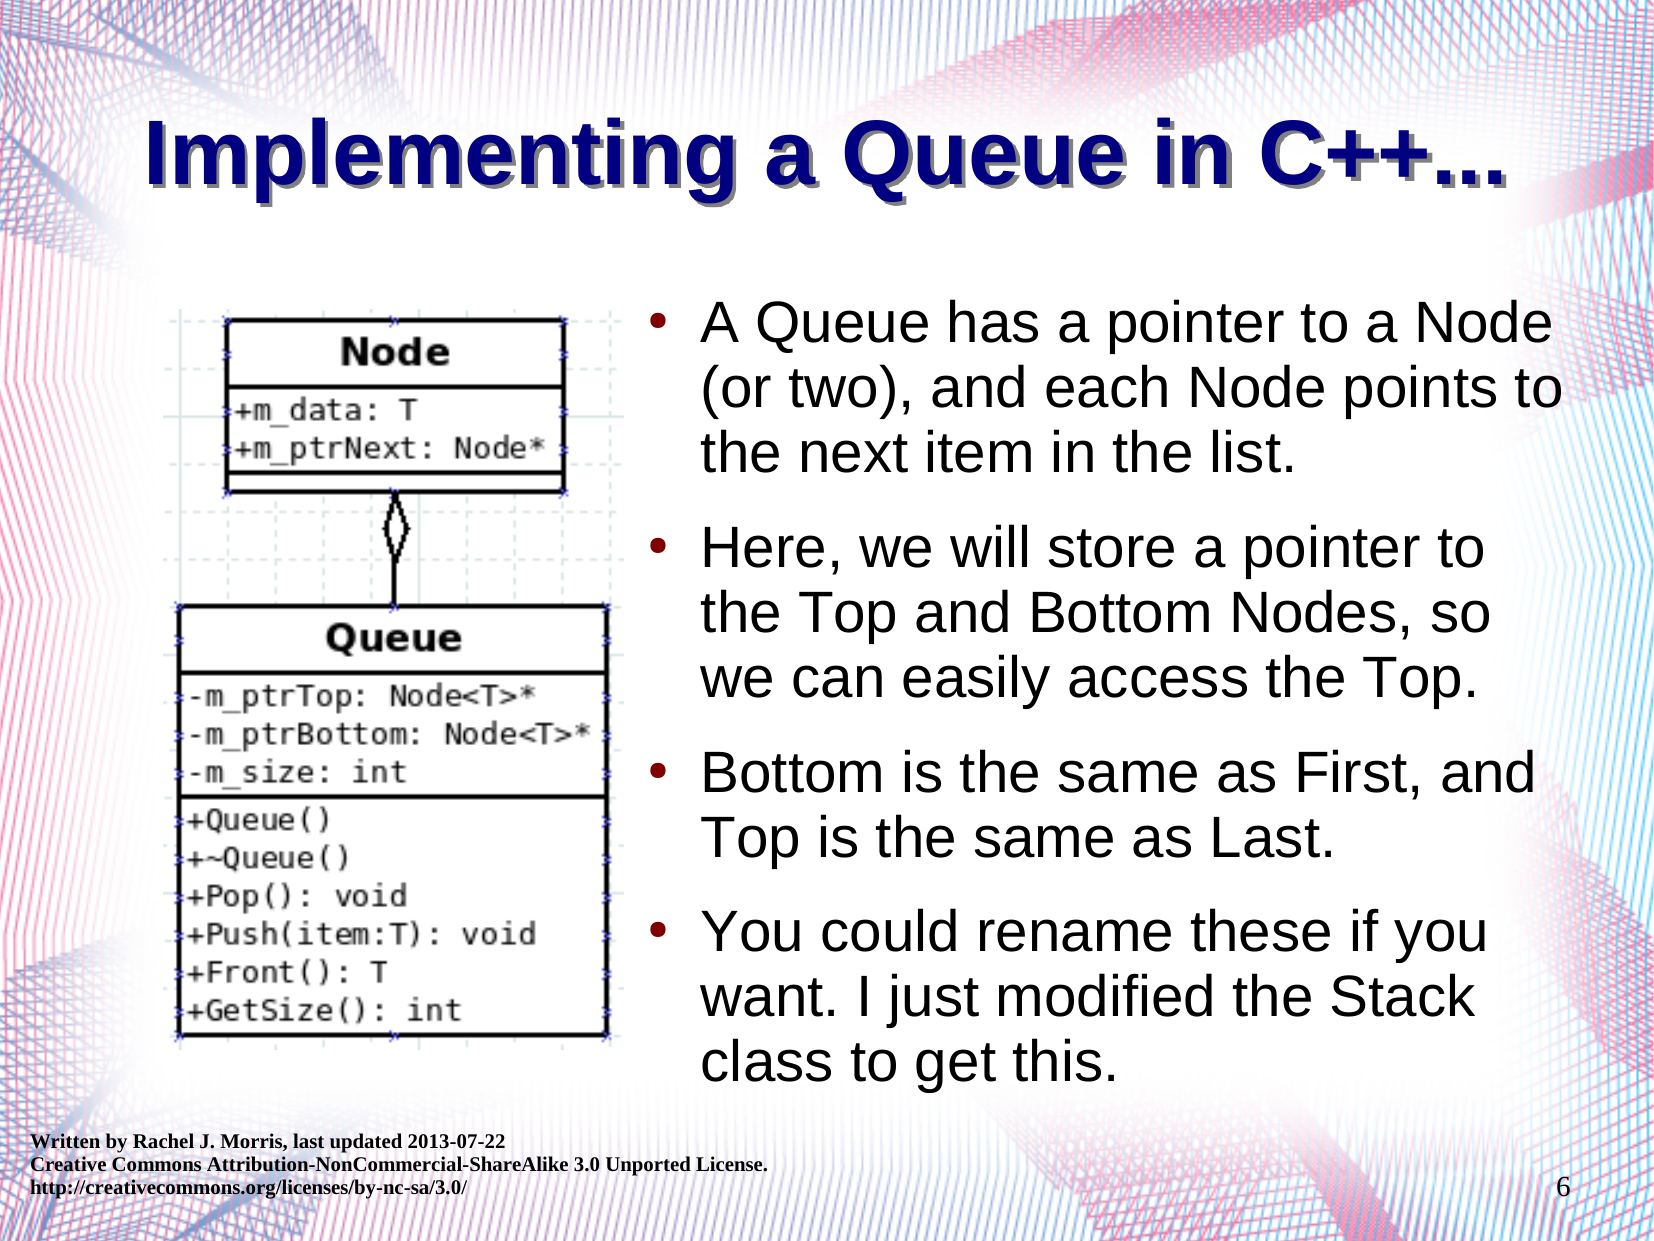

# Implementing a Queue in C++...
A Queue has a pointer to a Node (or two), and each Node points to the next item in the list.
Here, we will store a pointer to the Top and Bottom Nodes, so we can easily access the Top.
Bottom is the same as First, and Top is the same as Last.
You could rename these if you want. I just modified the Stack class to get this.
6